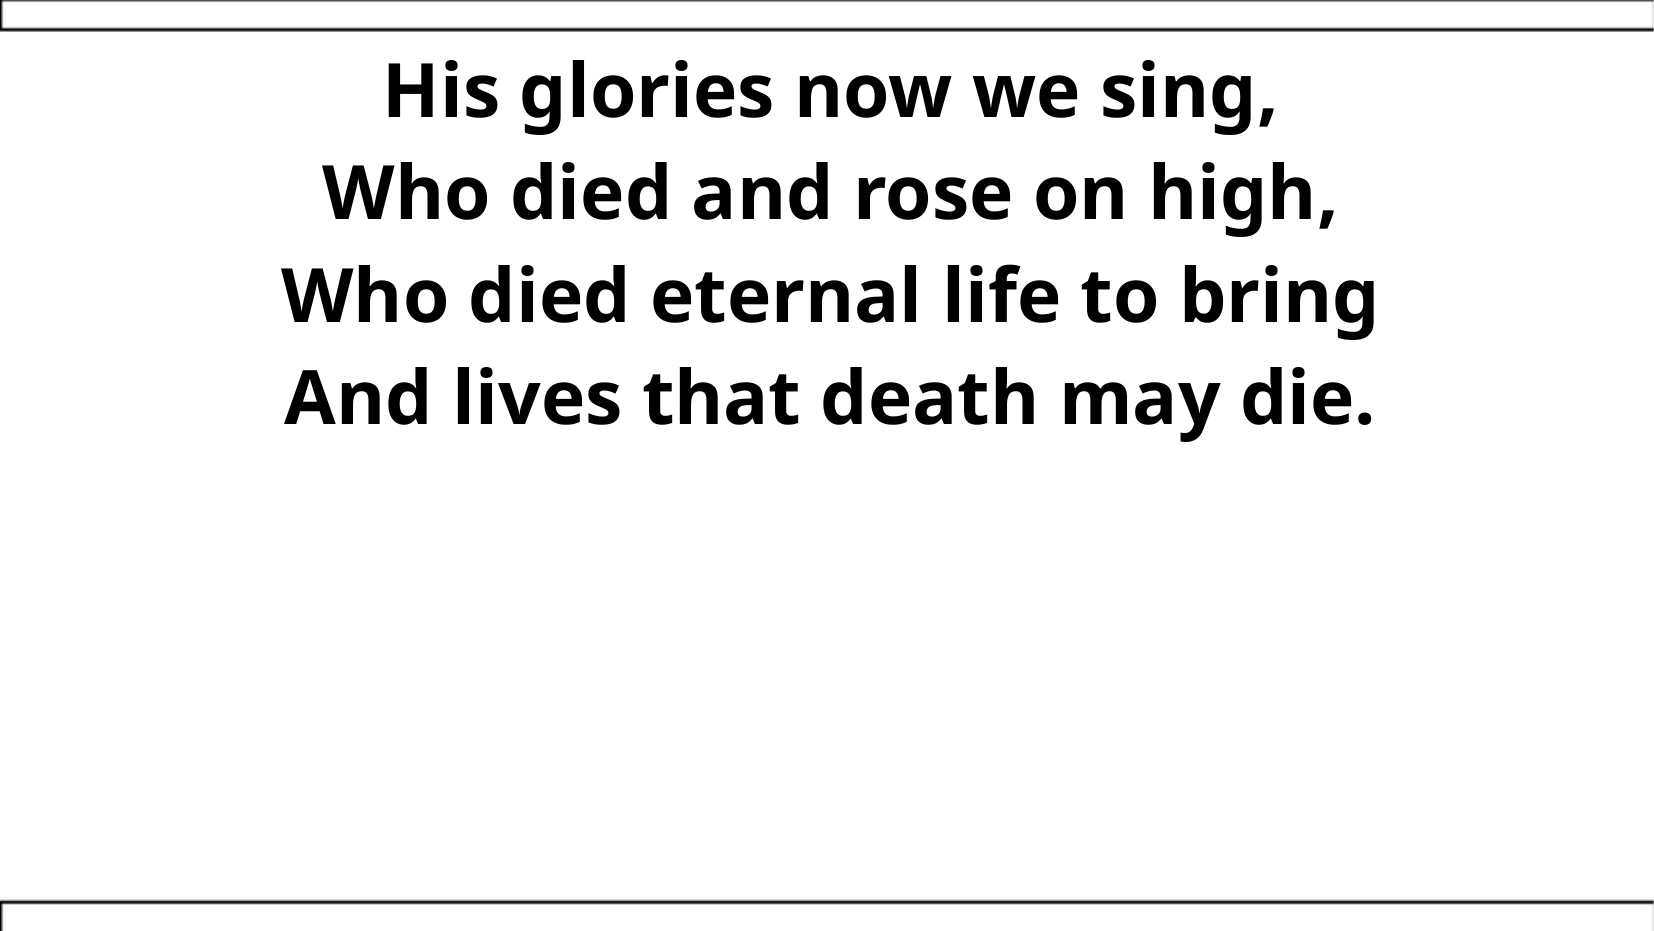

His glories now we sing,
Who died and rose on high,
Who died eternal life to bring
And lives that death may die.